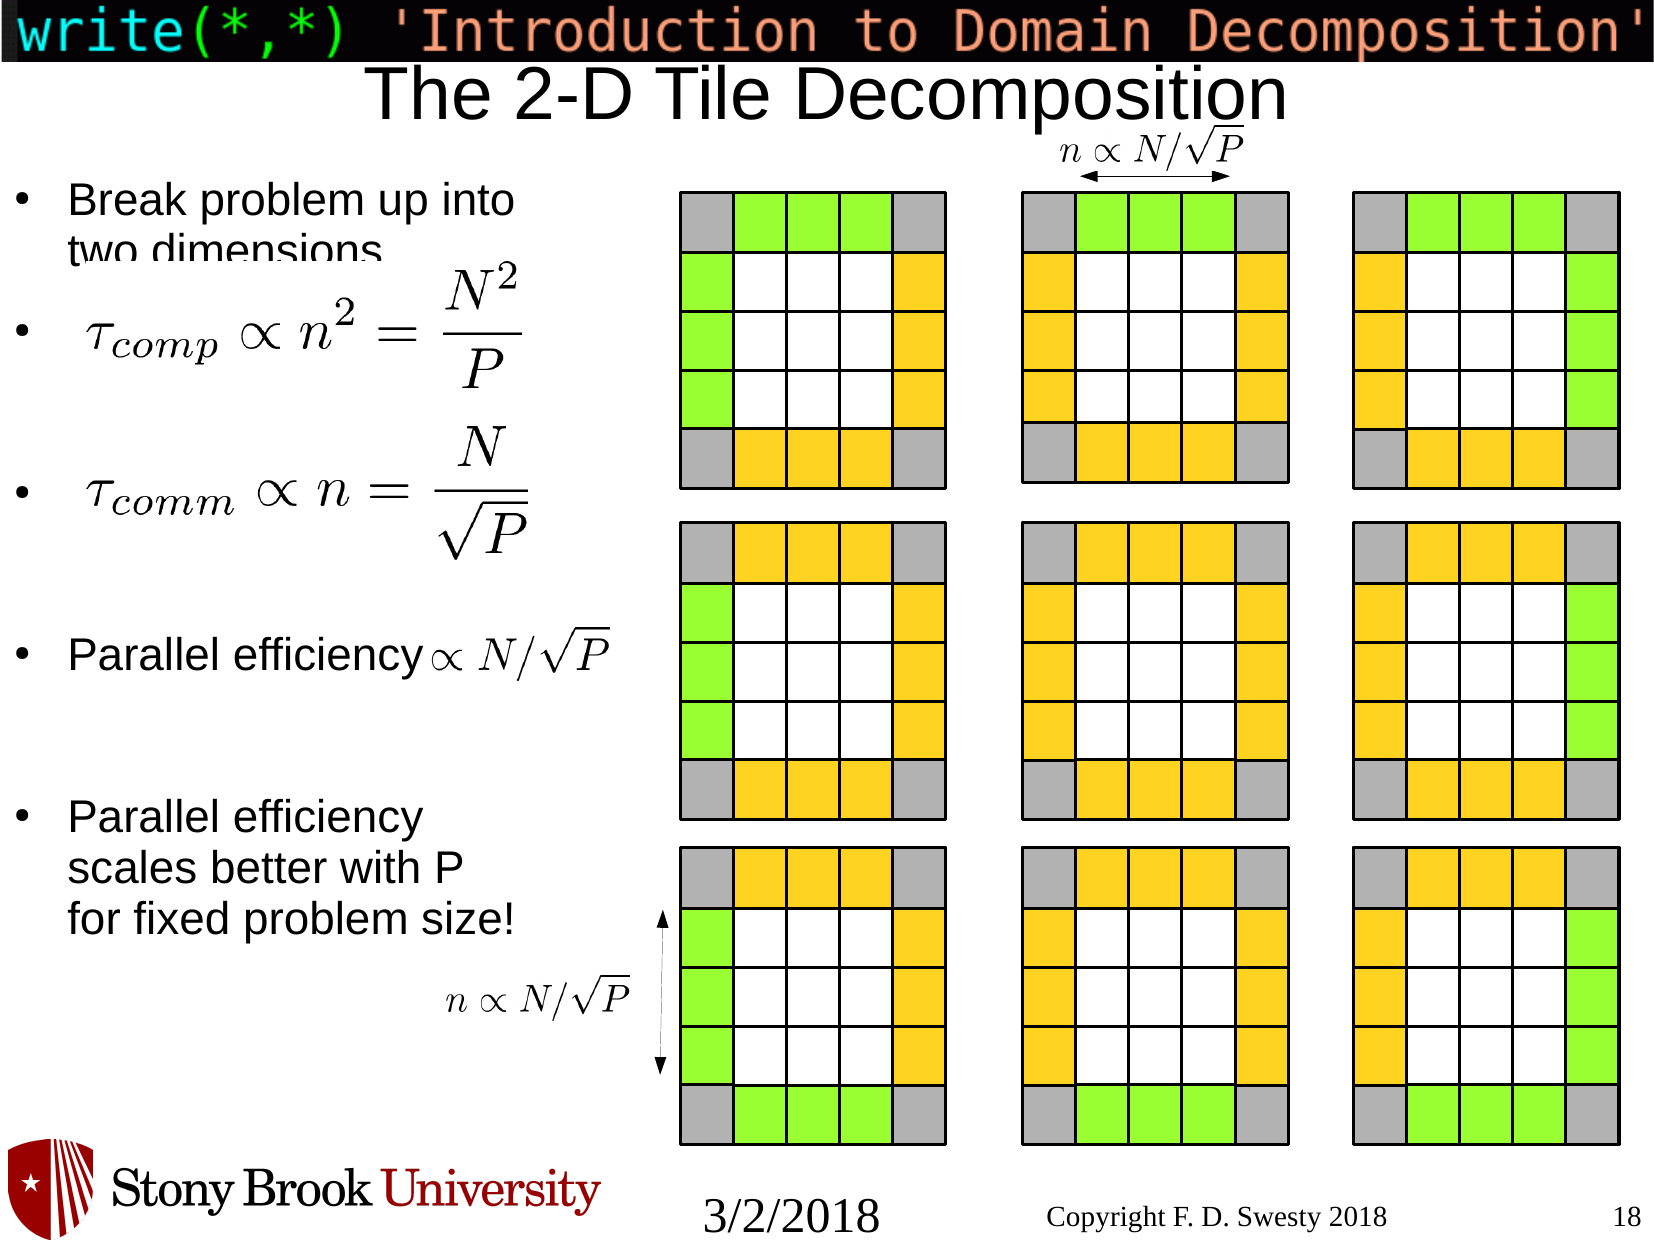

The 2-D Tile Decomposition
# Break problem up into two dimensions
Parallel efficiency
Parallel efficiency scales better with P for fixed problem size!
3/2/2018
Copyright F. D. Swesty 2018
18